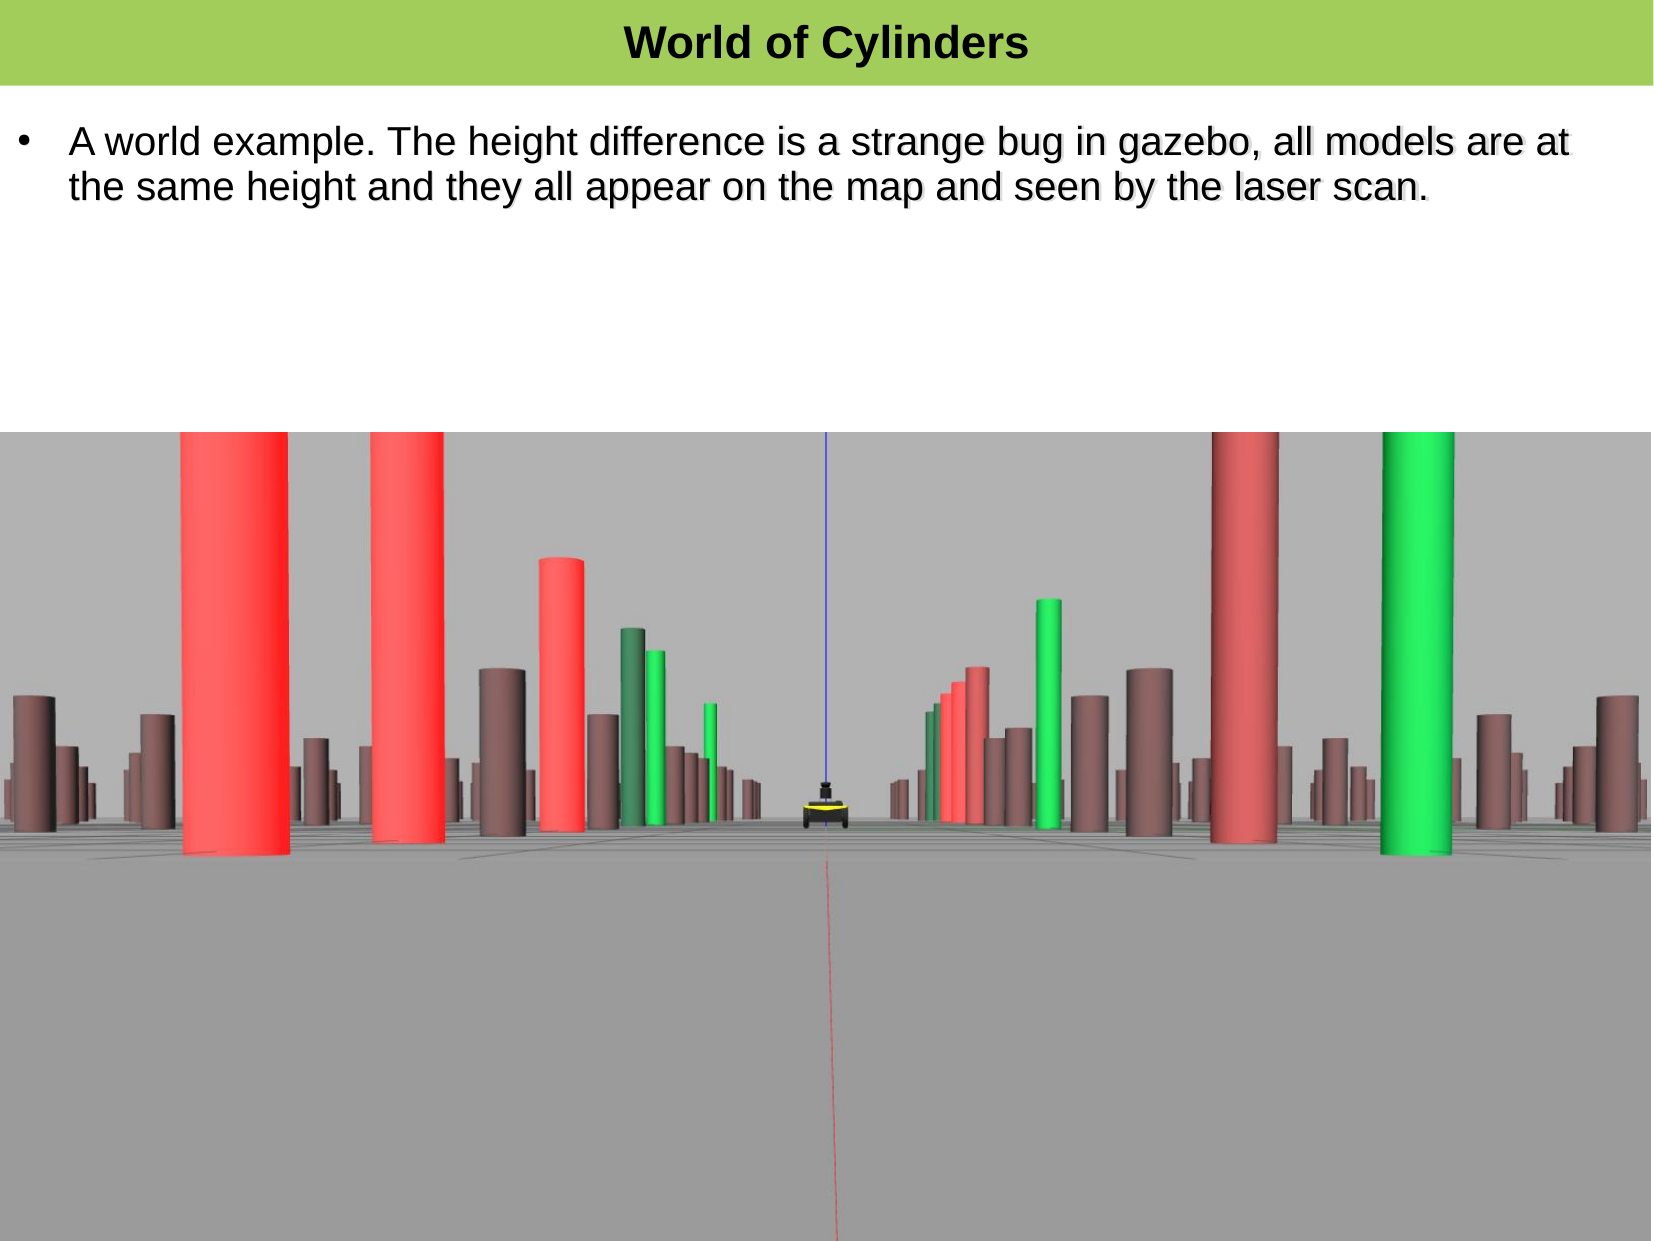

# World of Cylinders
A world example. The height difference is a strange bug in gazebo, all models are at the same height and they all appear on the map and seen by the laser scan.